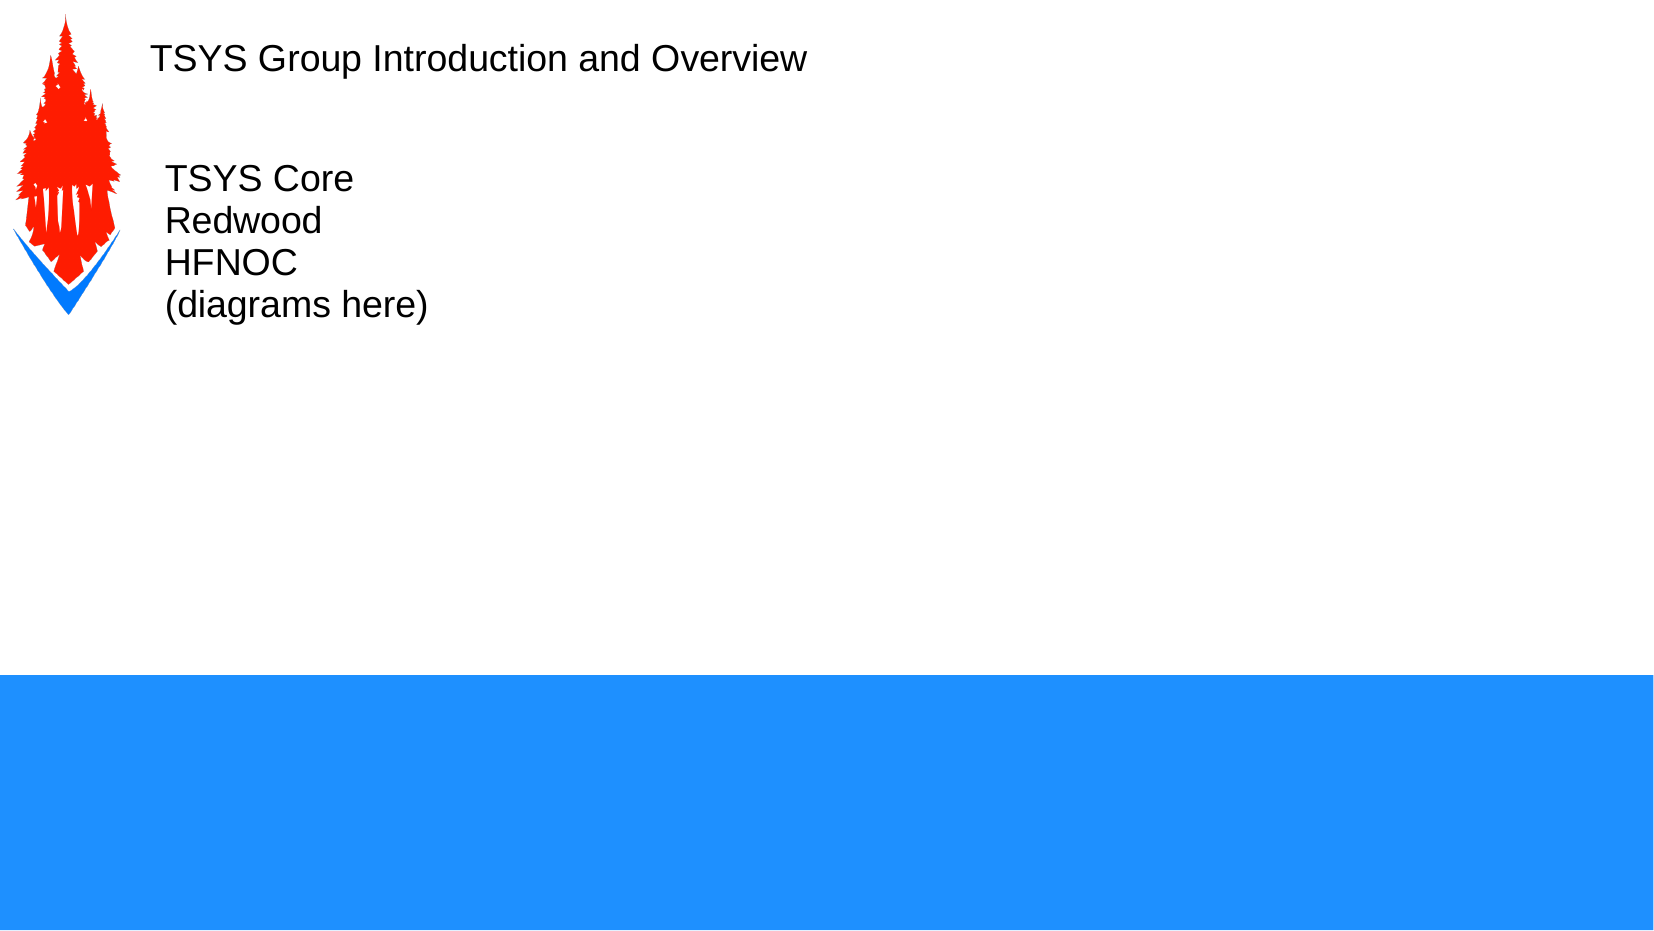

TSYS Group Introduction and Overview
TSYS Core
Redwood
HFNOC
(diagrams here)